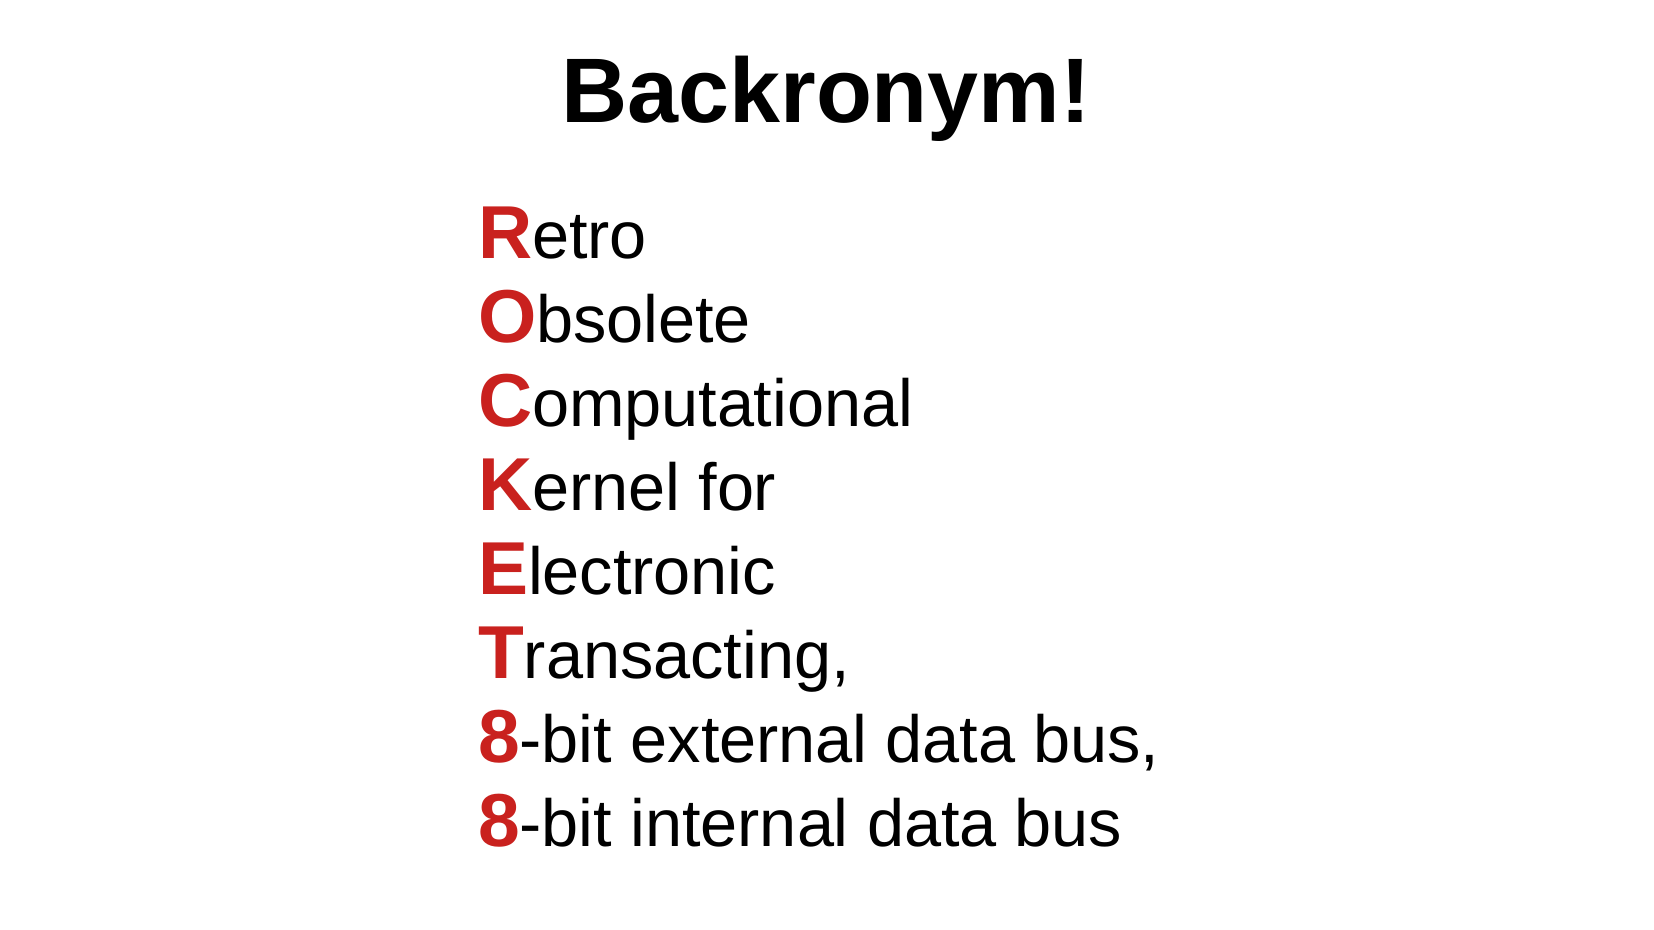

# Backronym!
Retro
Obsolete
Computational
Kernel for
Electronic
Transacting,
8-bit external data bus,
8-bit internal data bus